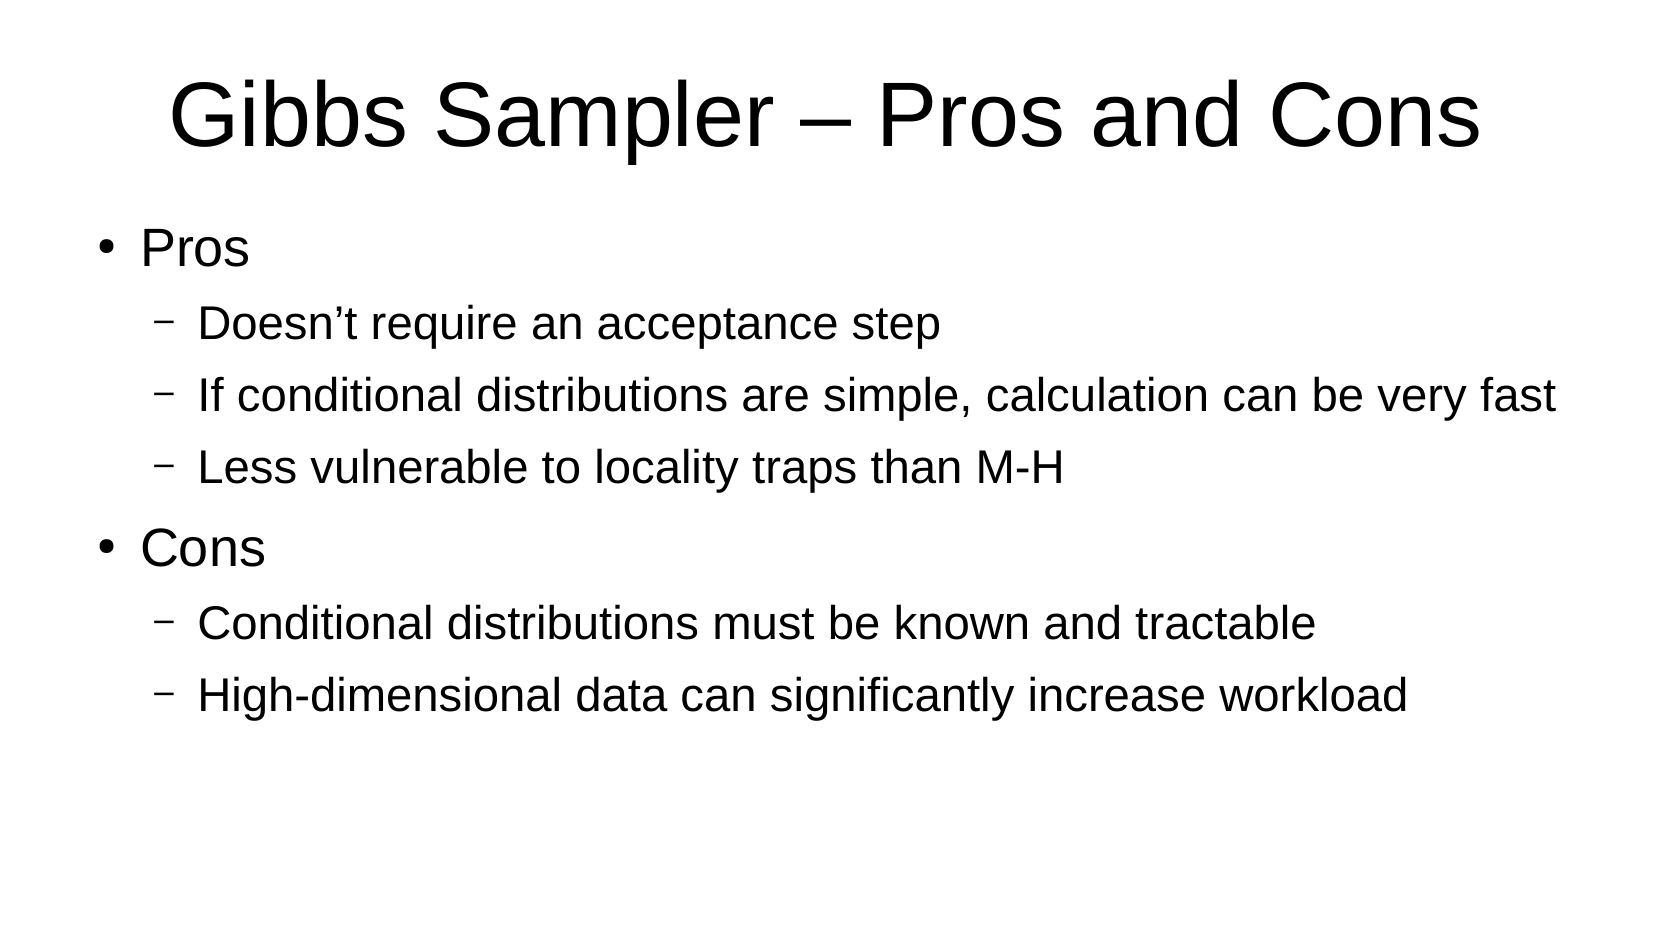

# Gibbs Sampler – Pros and Cons
Pros
Doesn’t require an acceptance step
If conditional distributions are simple, calculation can be very fast
Less vulnerable to locality traps than M-H
Cons
Conditional distributions must be known and tractable
High-dimensional data can significantly increase workload